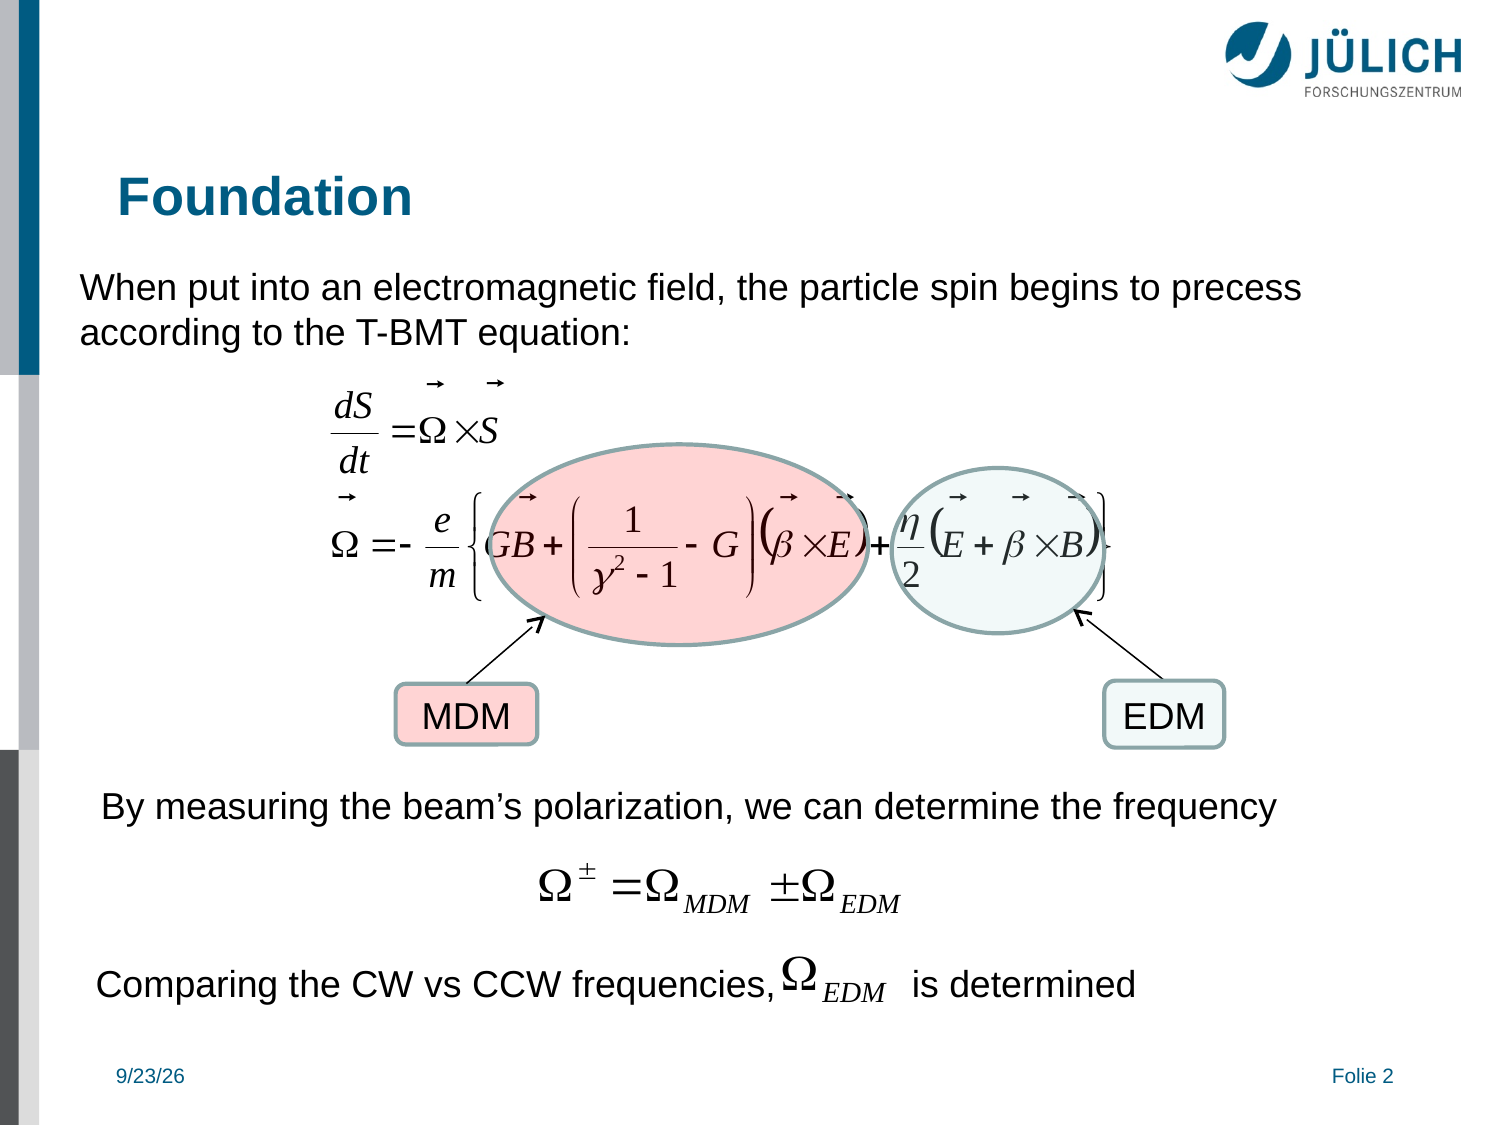

# Foundation
When put into an electromagnetic field, the particle spin begins to precess according to the T-BMT equation:
EDM
MDM
By measuring the beam’s polarization, we can determine the frequency
Comparing the CW vs CCW frequencies, is determined